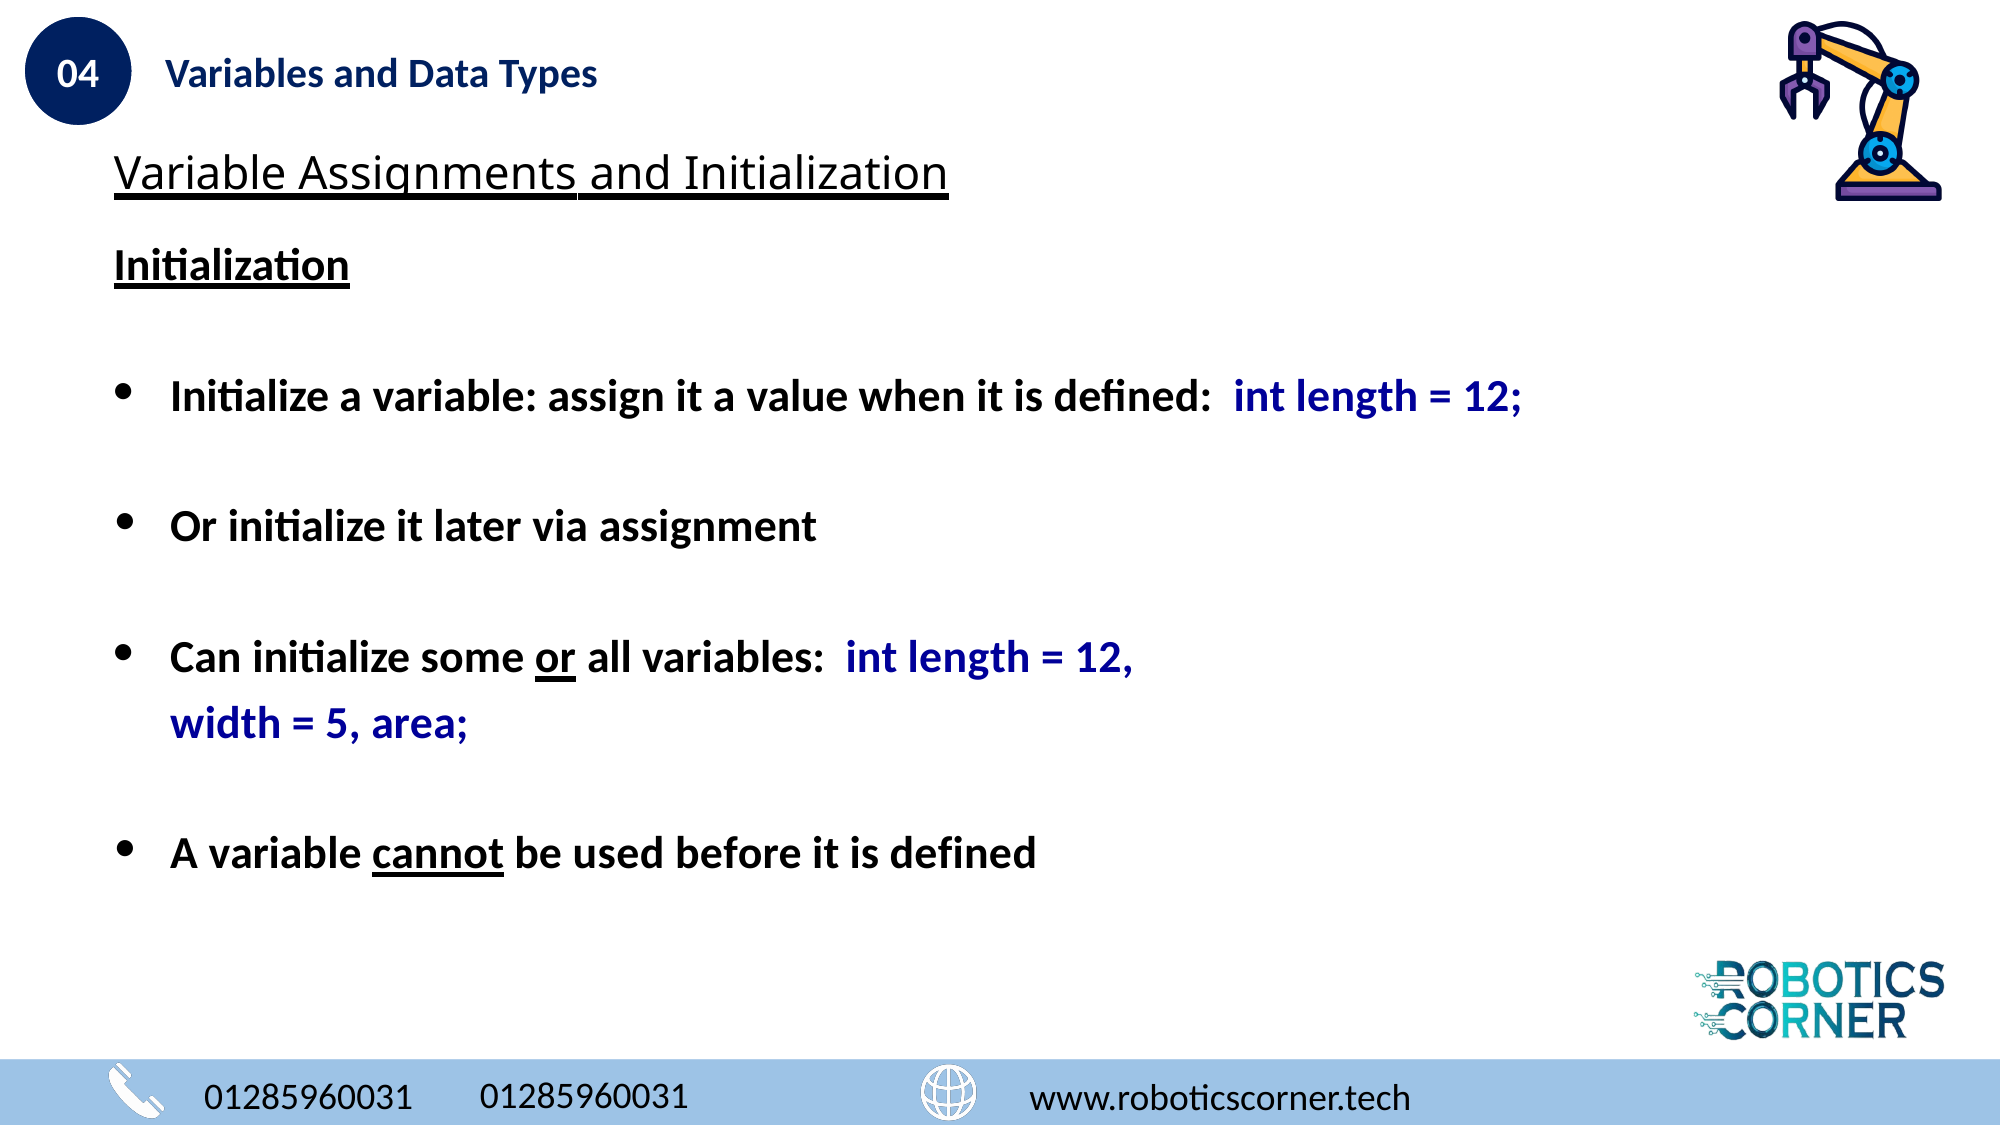

04
Variables and Data Types
# Variable Assignments and Initialization
Initialization
Initialize a variable: assign it a value when it is defined: int length = 12;
Or initialize it later via assignment
Can initialize some or all variables: int length = 12, width = 5, area;
A variable cannot be used before it is defined
01285960031
01285960031
www.roboticscorner.tech